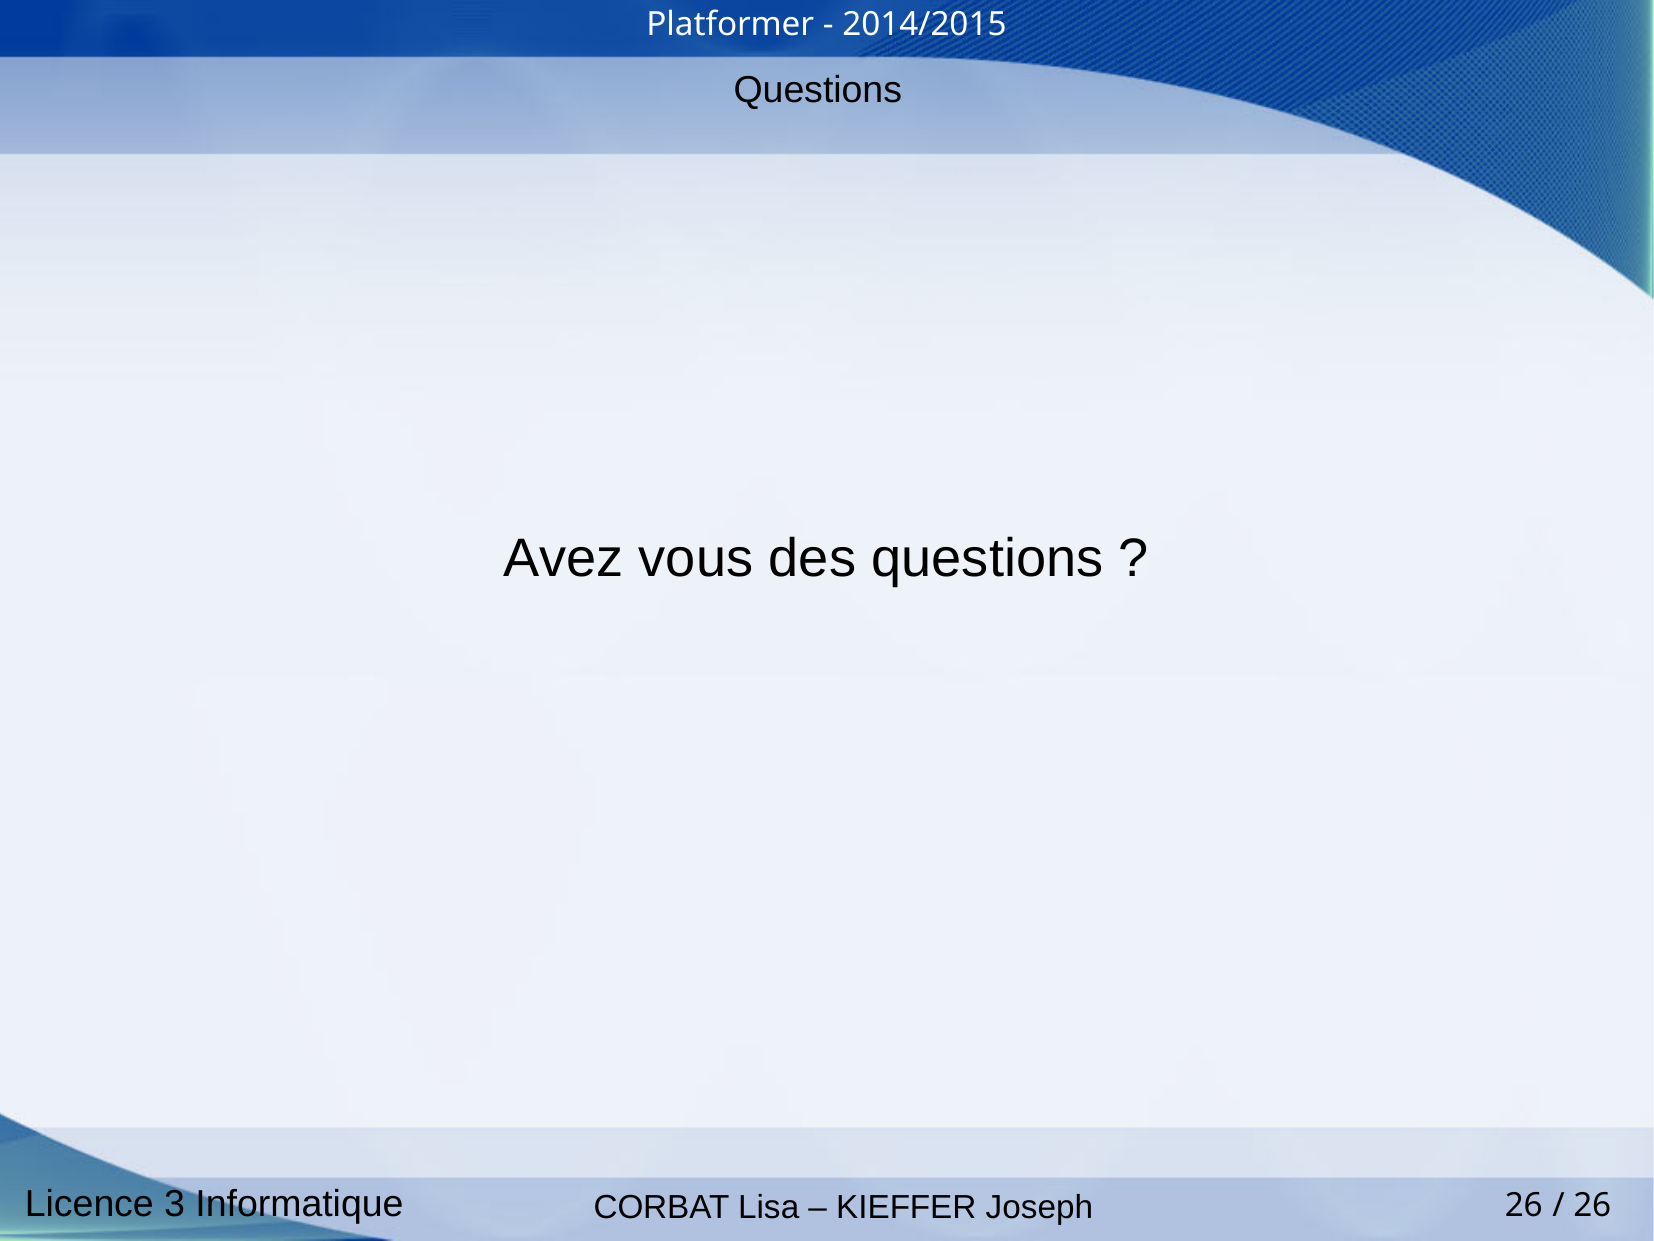

Platformer - 2014/2015
Questions
Avez vous des questions ?
26